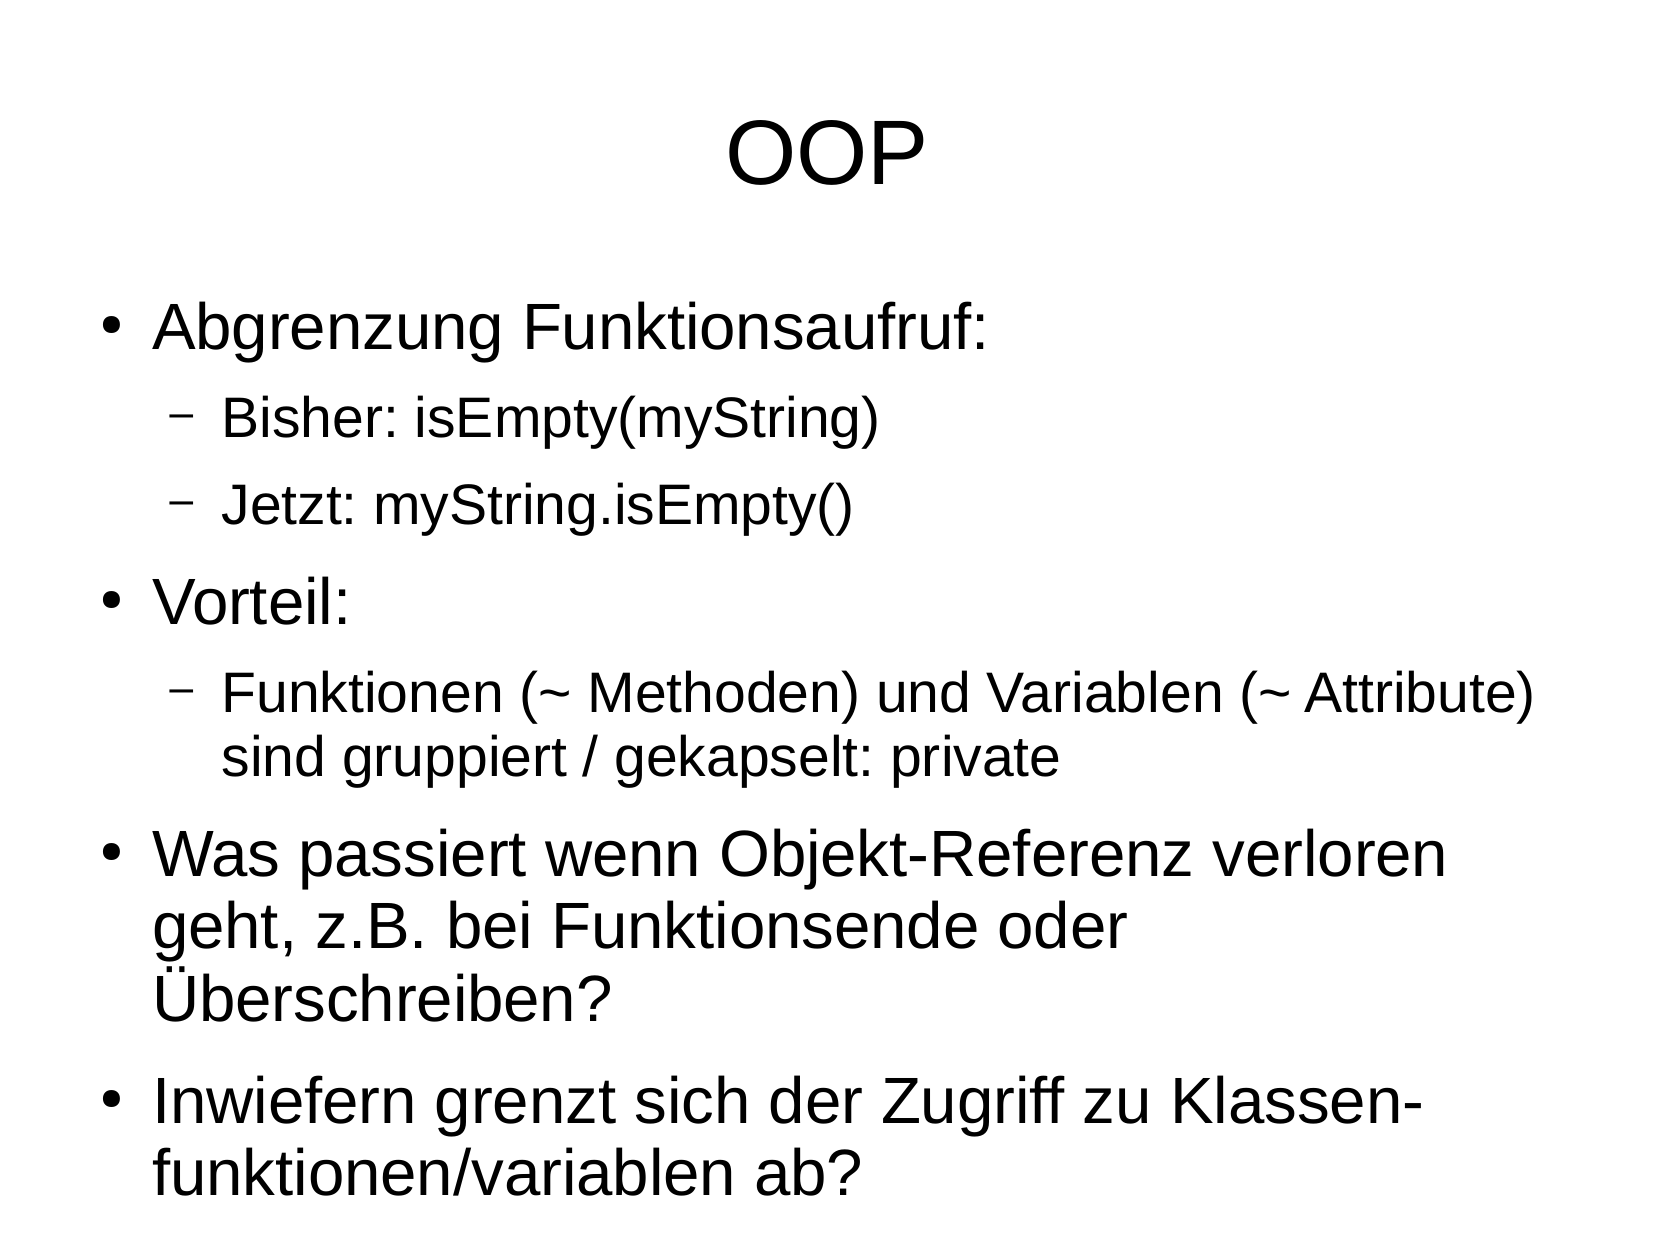

# OOP
Abgrenzung Funktionsaufruf:
Bisher: isEmpty(myString)
Jetzt: myString.isEmpty()
Vorteil:
Funktionen (~ Methoden) und Variablen (~ Attribute) sind gruppiert / gekapselt: private
Was passiert wenn Objekt-Referenz verloren geht, z.B. bei Funktionsende oder Überschreiben?
Inwiefern grenzt sich der Zugriff zu Klassen-funktionen/variablen ab?